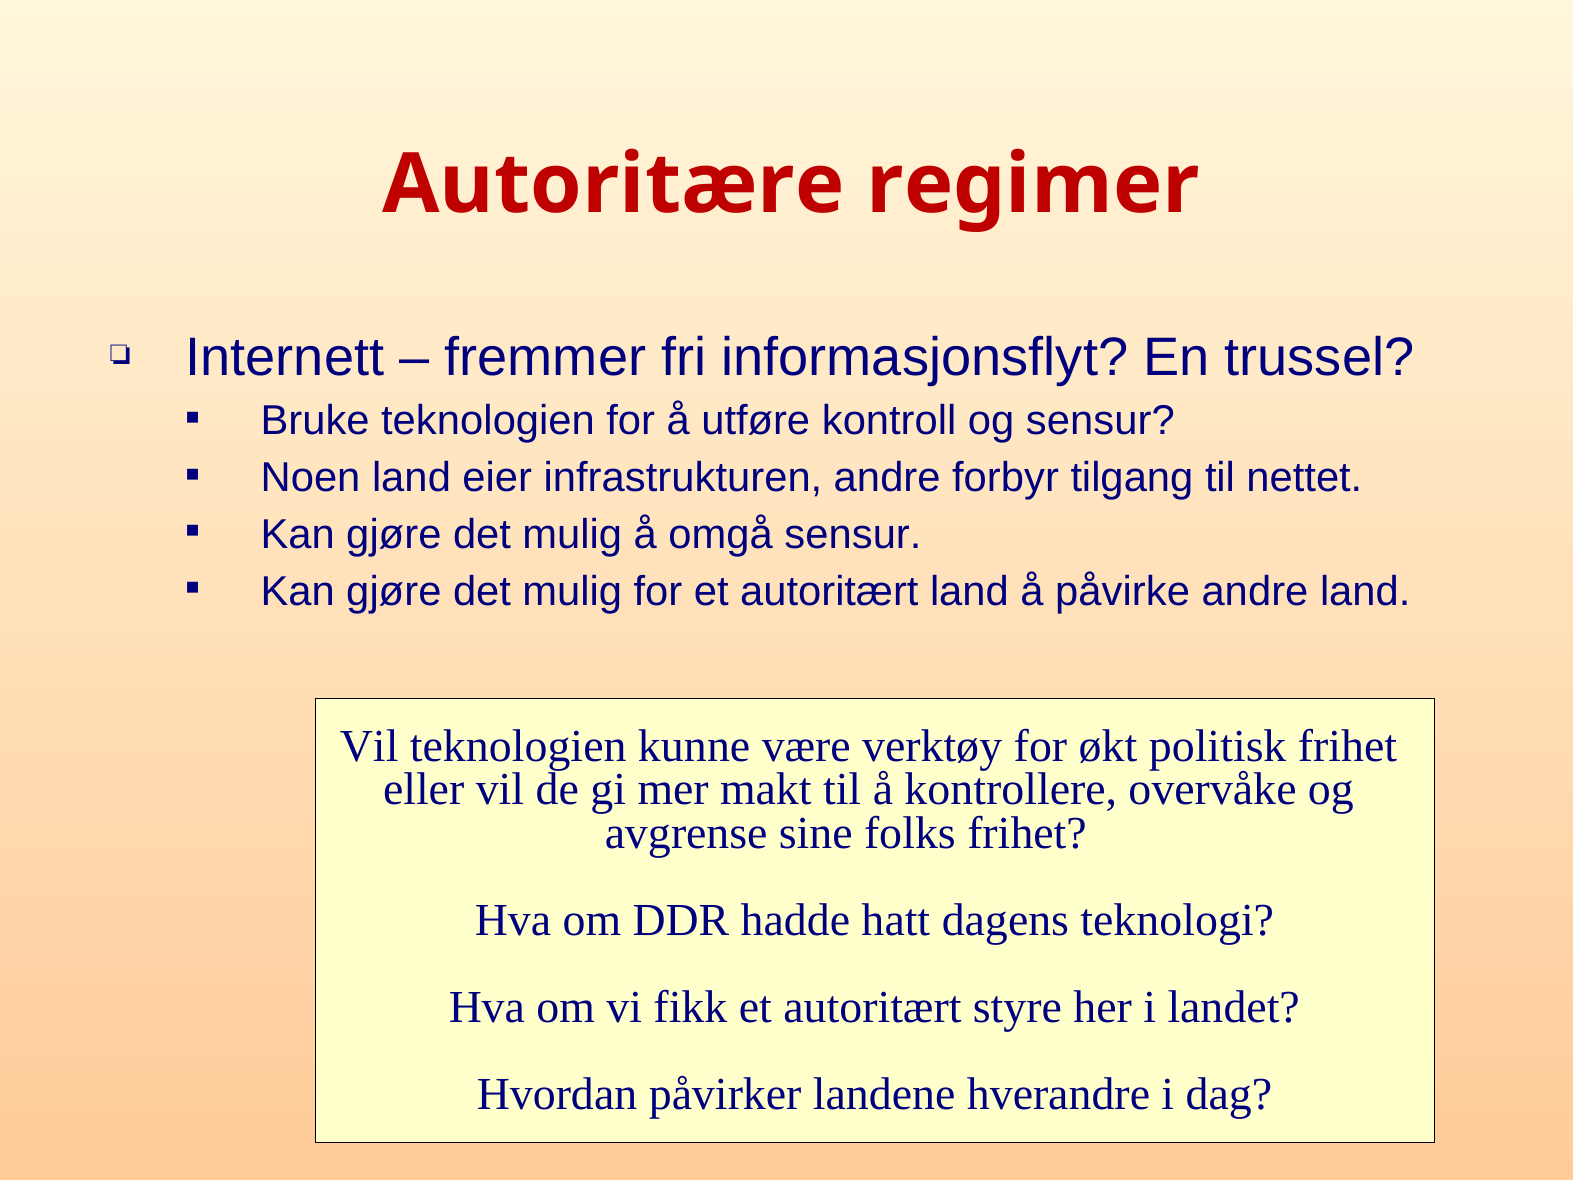

# Autoritære regimer
Internett – fremmer fri informasjonsflyt? En trussel?
Bruke teknologien for å utføre kontroll og sensur?
Noen land eier infrastrukturen, andre forbyr tilgang til nettet.
Kan gjøre det mulig å omgå sensur.
Kan gjøre det mulig for et autoritært land å påvirke andre land.
Vil teknologien kunne være verktøy for økt politisk frihet
eller vil de gi mer makt til å kontrollere, overvåke og
avgrense sine folks frihet?
Hva om DDR hadde hatt dagens teknologi?
Hva om vi fikk et autoritært styre her i landet?
Hvordan påvirker landene hverandre i dag?